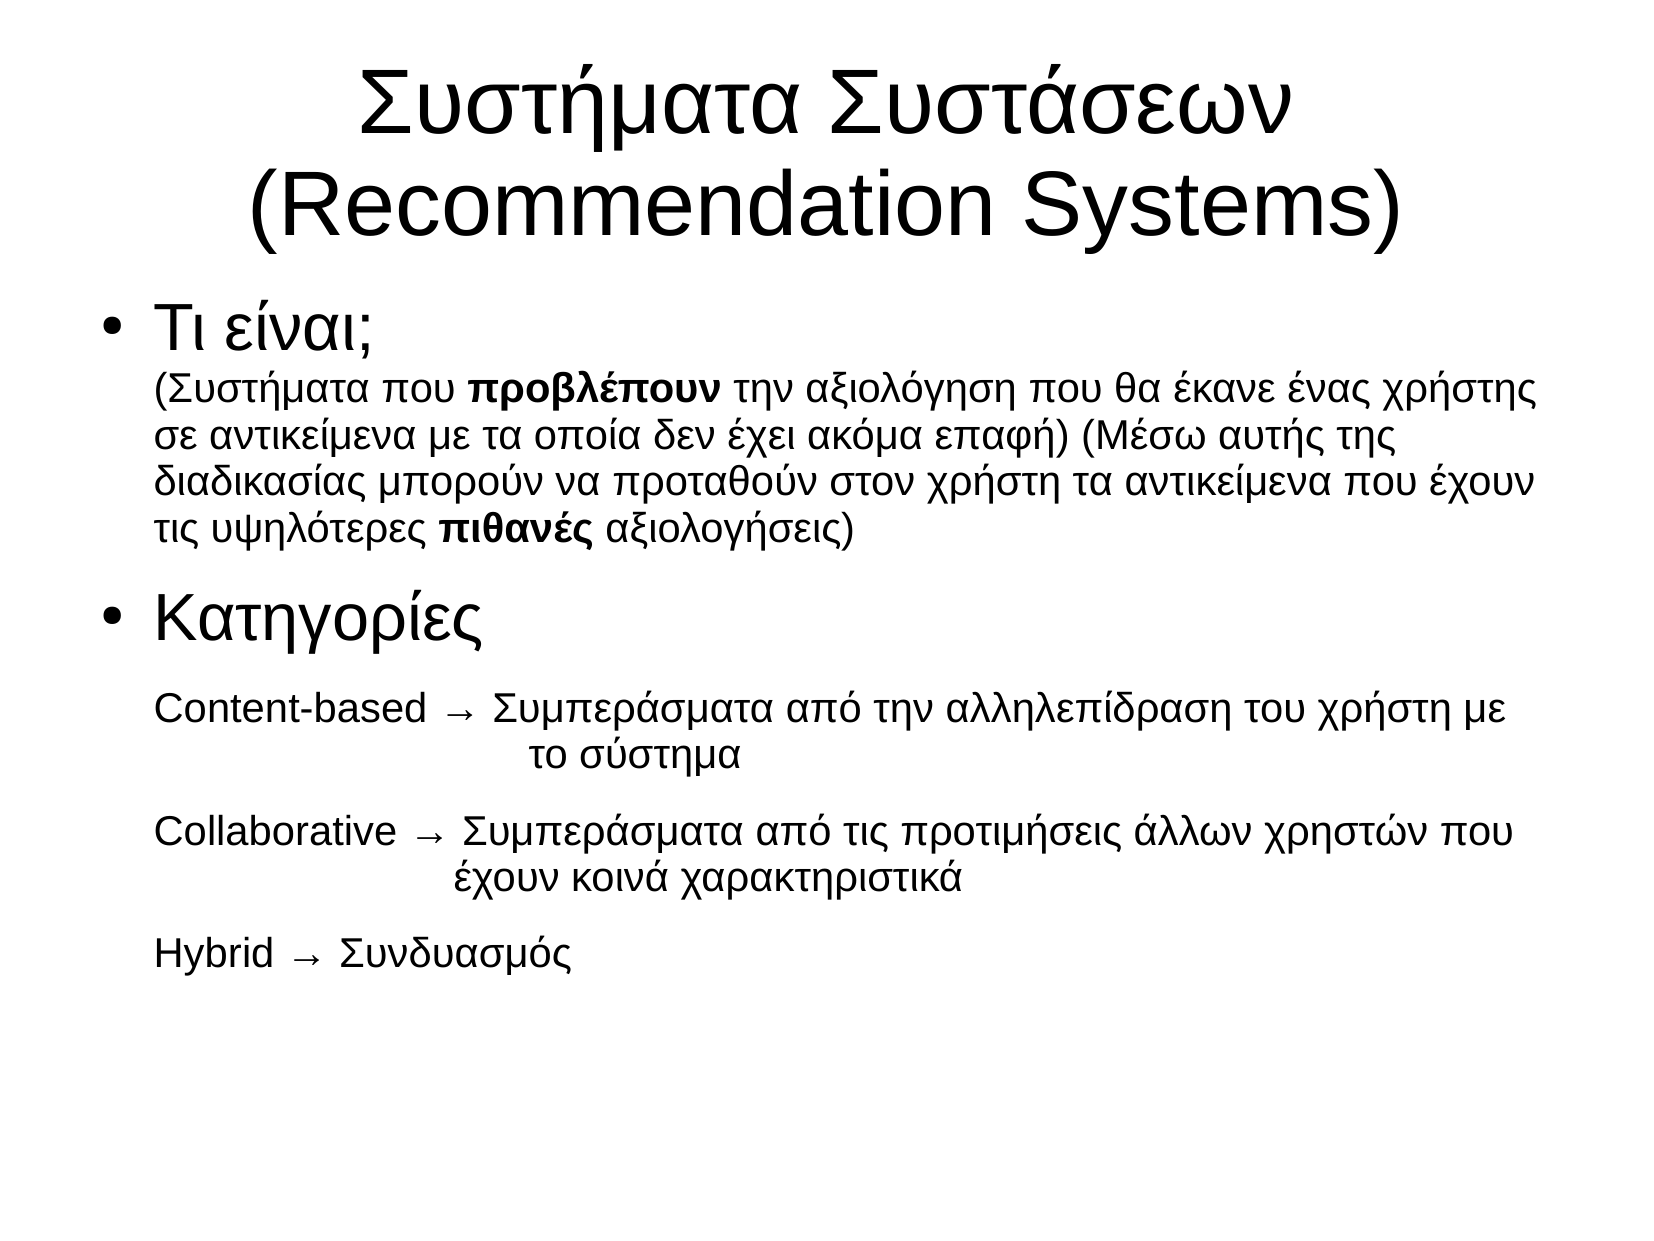

# Συστήματα Συστάσεων (Recommendation Systems)
Τι είναι;
(Συστήματα που προβλέπουν την αξιολόγηση που θα έκανε ένας χρήστης σε αντικείμενα με τα οποία δεν έχει ακόμα επαφή) (Μέσω αυτής της διαδικασίας μπορούν να προταθούν στον χρήστη τα αντικείμενα που έχουν τις υψηλότερες πιθανές αξιολογήσεις)
Κατηγορίες
Content-based → Συμπεράσματα από την αλληλεπίδραση του χρήστη με 					το σύστημα
Collaborative → Συμπεράσματα από τις προτιμήσεις άλλων χρηστών που 				έχουν κοινά χαρακτηριστικά
Hybrid → Συνδυασμός